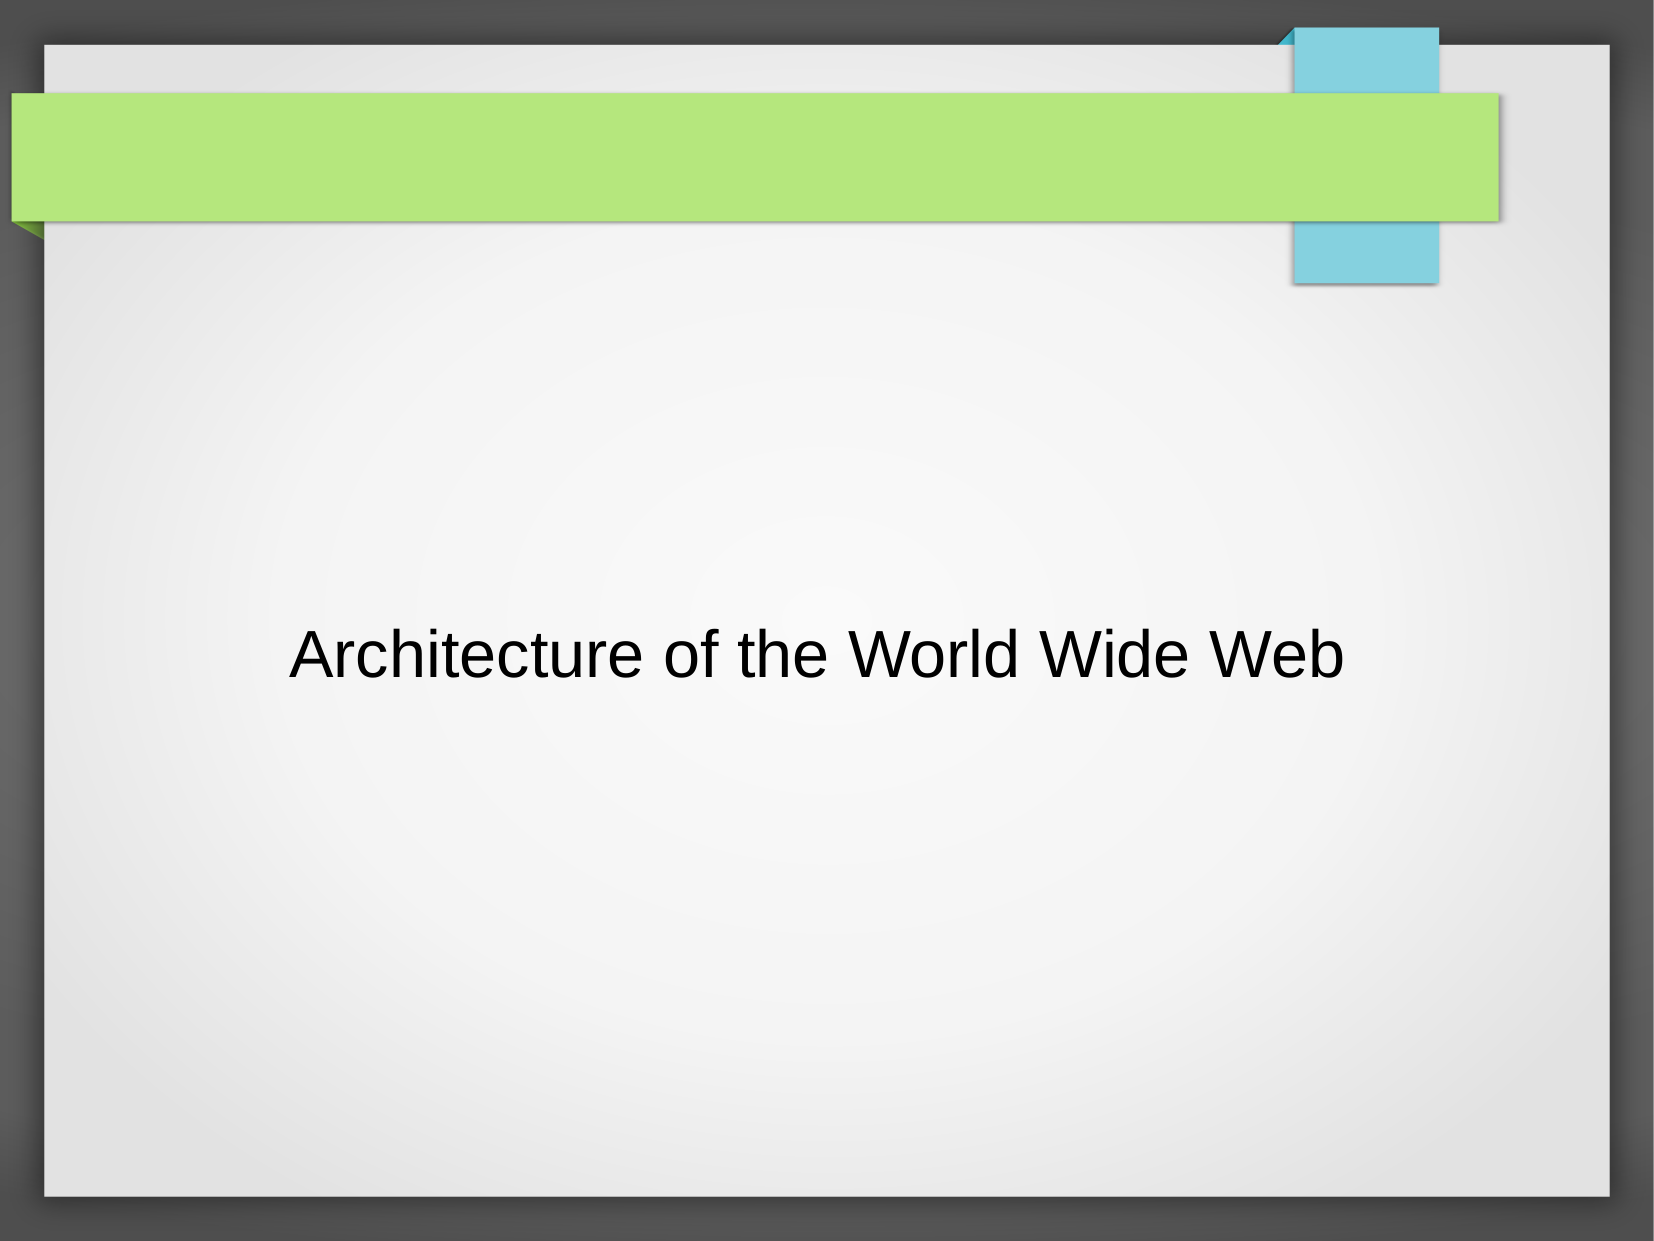

#
Architecture of the World Wide Web